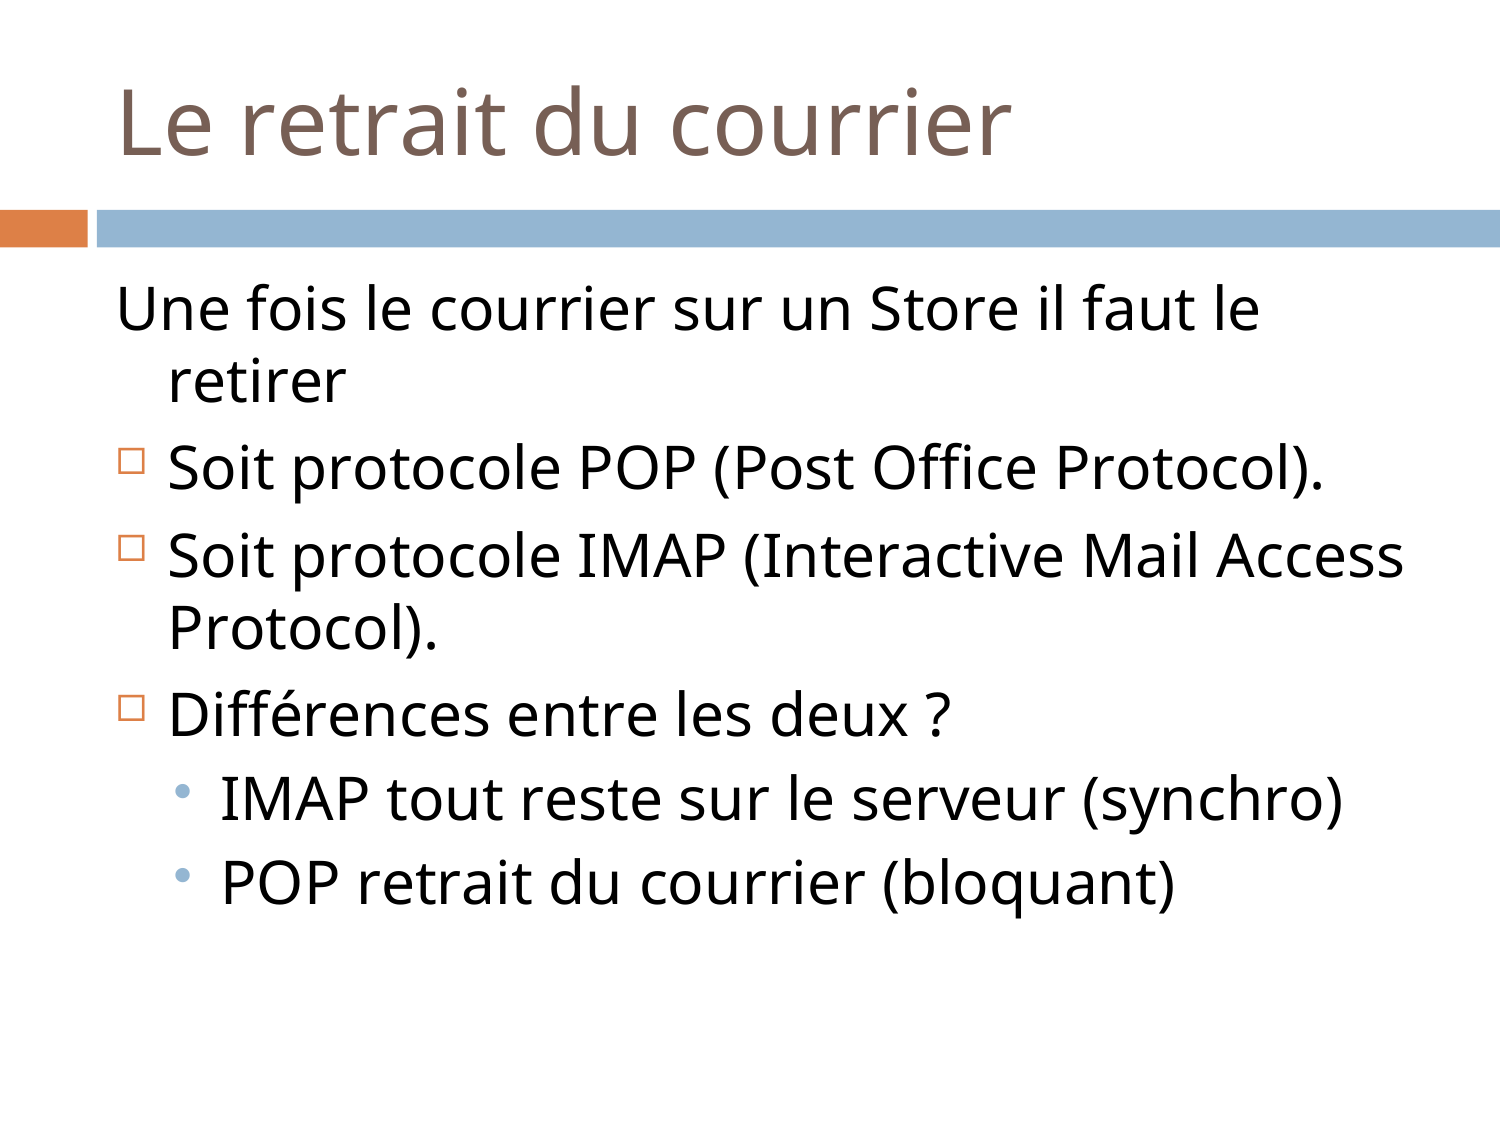

# Le retrait du courrier
Une fois le courrier sur un Store il faut le retirer
Soit protocole POP (Post Office Protocol).
Soit protocole IMAP (Interactive Mail Access Protocol).
Différences entre les deux ?
IMAP tout reste sur le serveur (synchro)
POP retrait du courrier (bloquant)